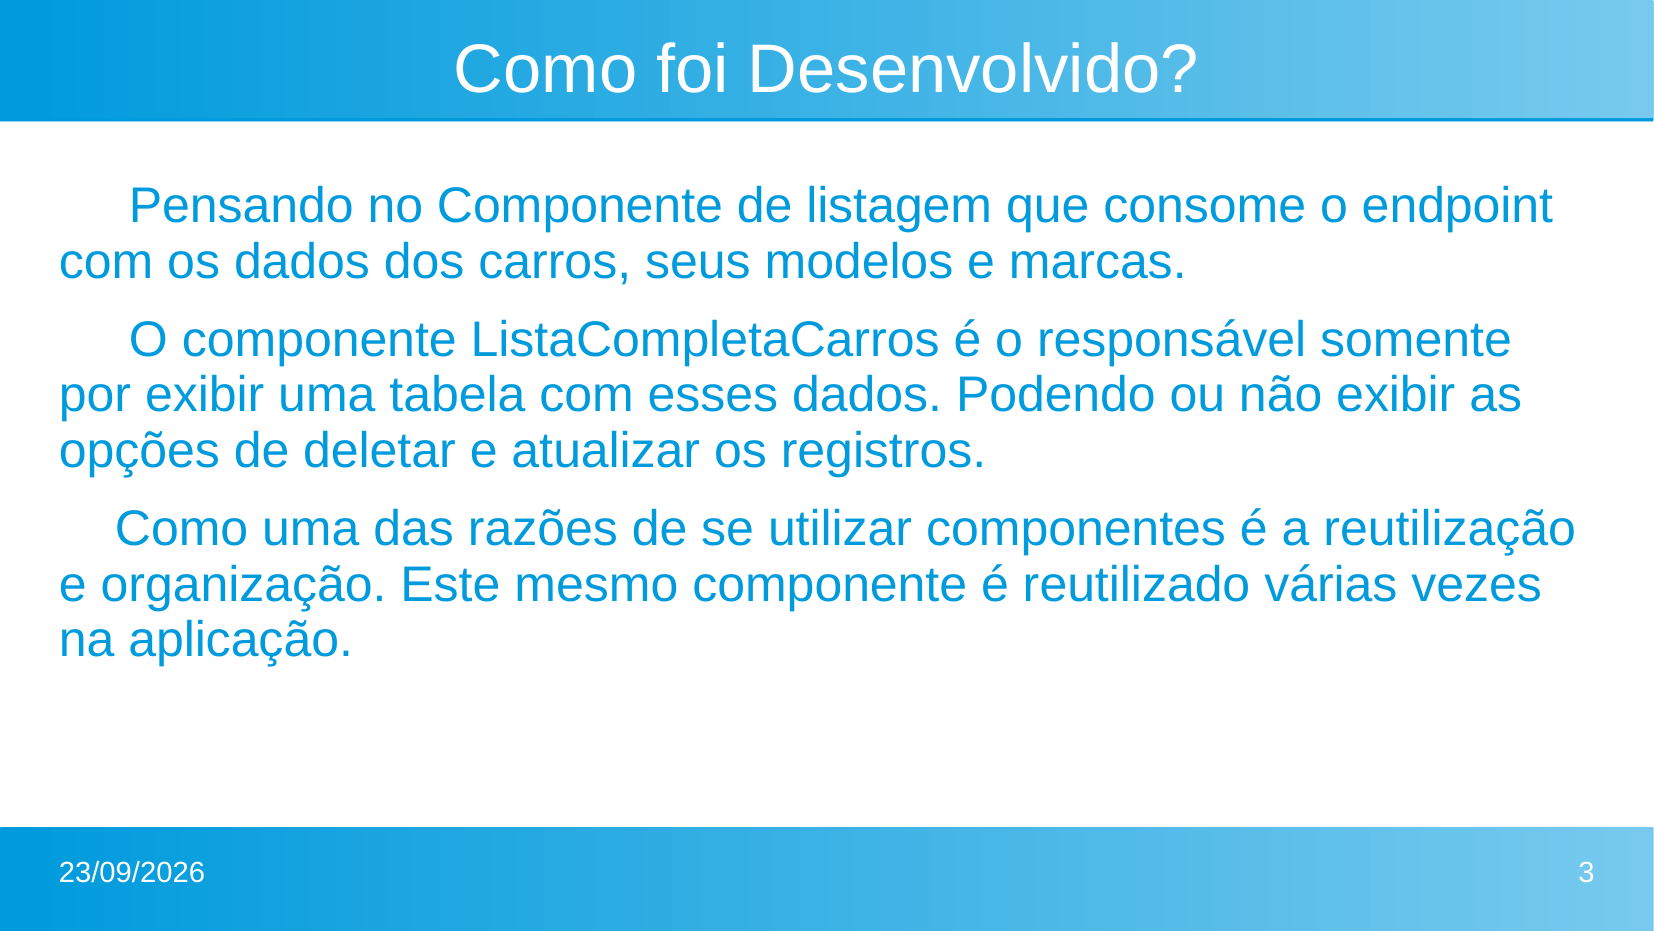

# Como foi Desenvolvido?
 Pensando no Componente de listagem que consome o endpoint com os dados dos carros, seus modelos e marcas.
 O componente ListaCompletaCarros é o responsável somente por exibir uma tabela com esses dados. Podendo ou não exibir as opções de deletar e atualizar os registros.
 Como uma das razões de se utilizar componentes é a reutilização e organização. Este mesmo componente é reutilizado várias vezes na aplicação.
3